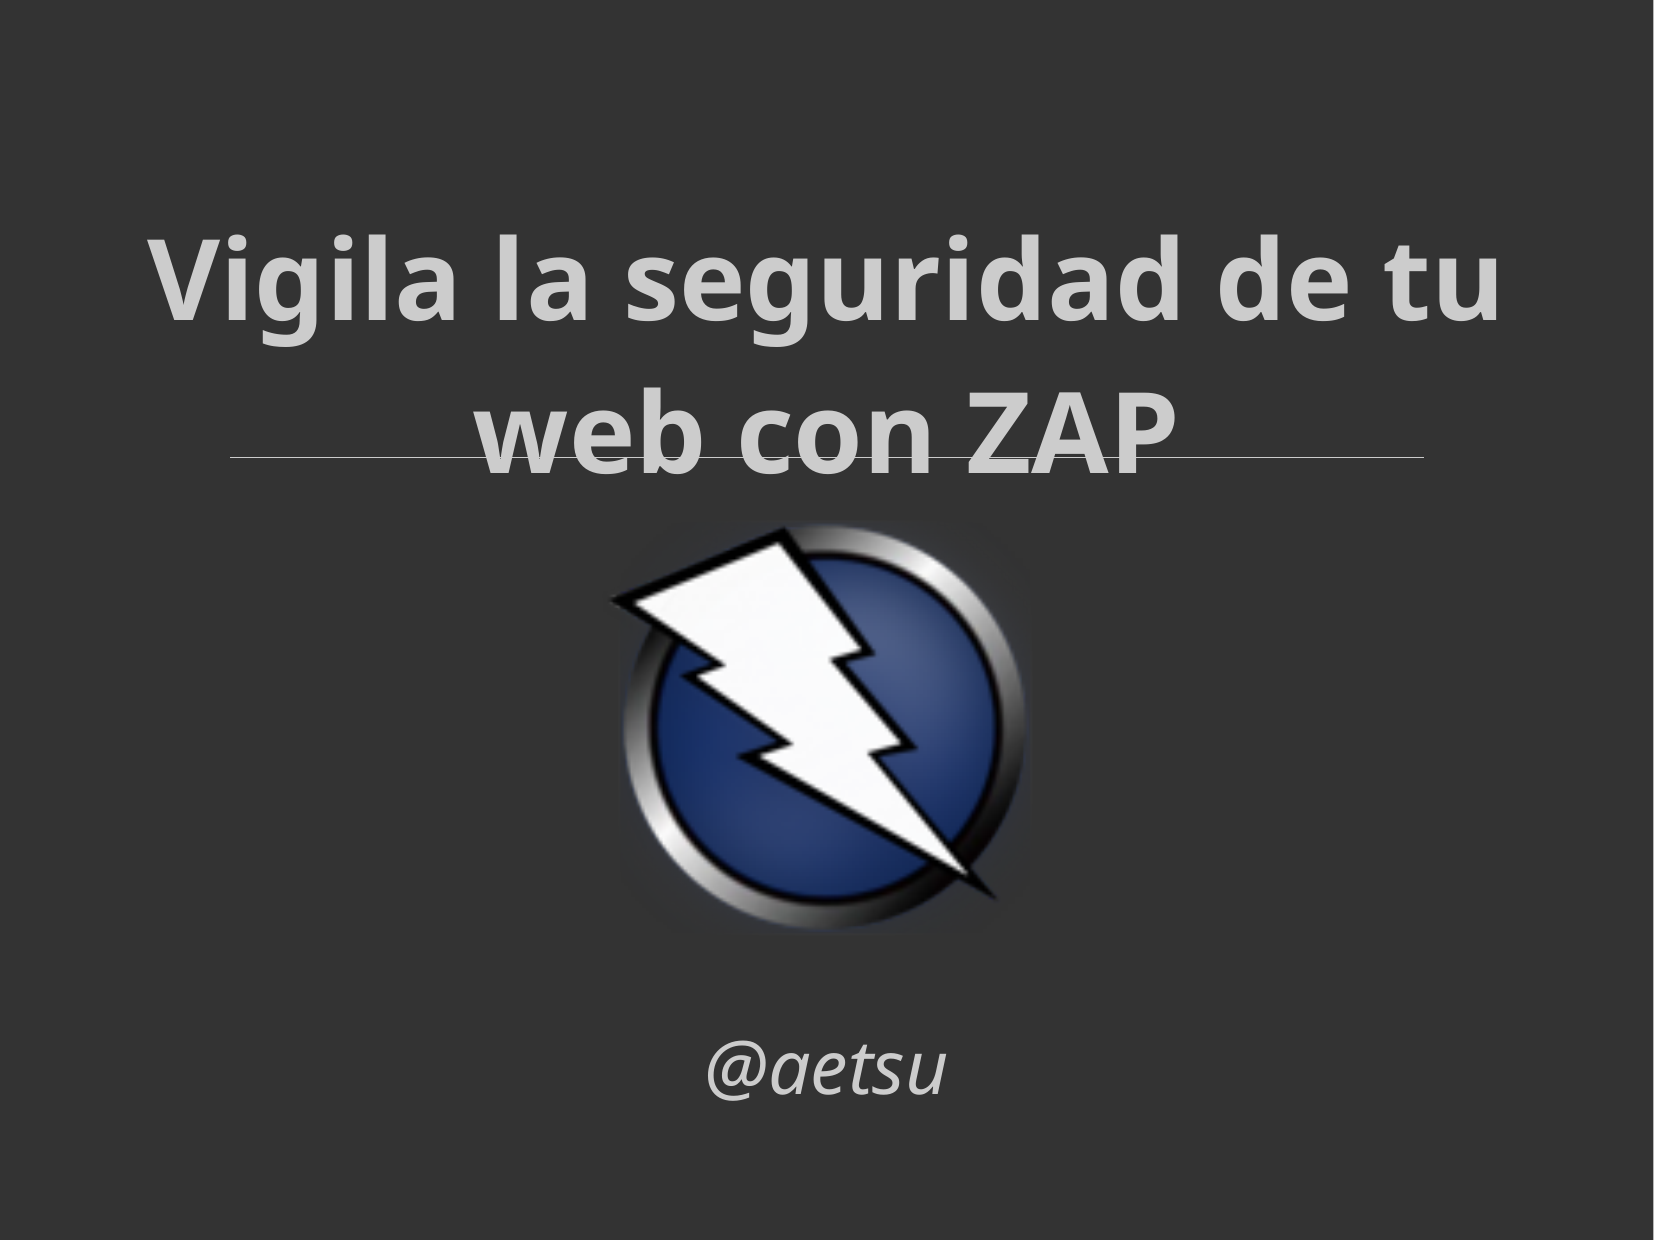

# Vigila la seguridad de tu web con ZAP
@aetsu